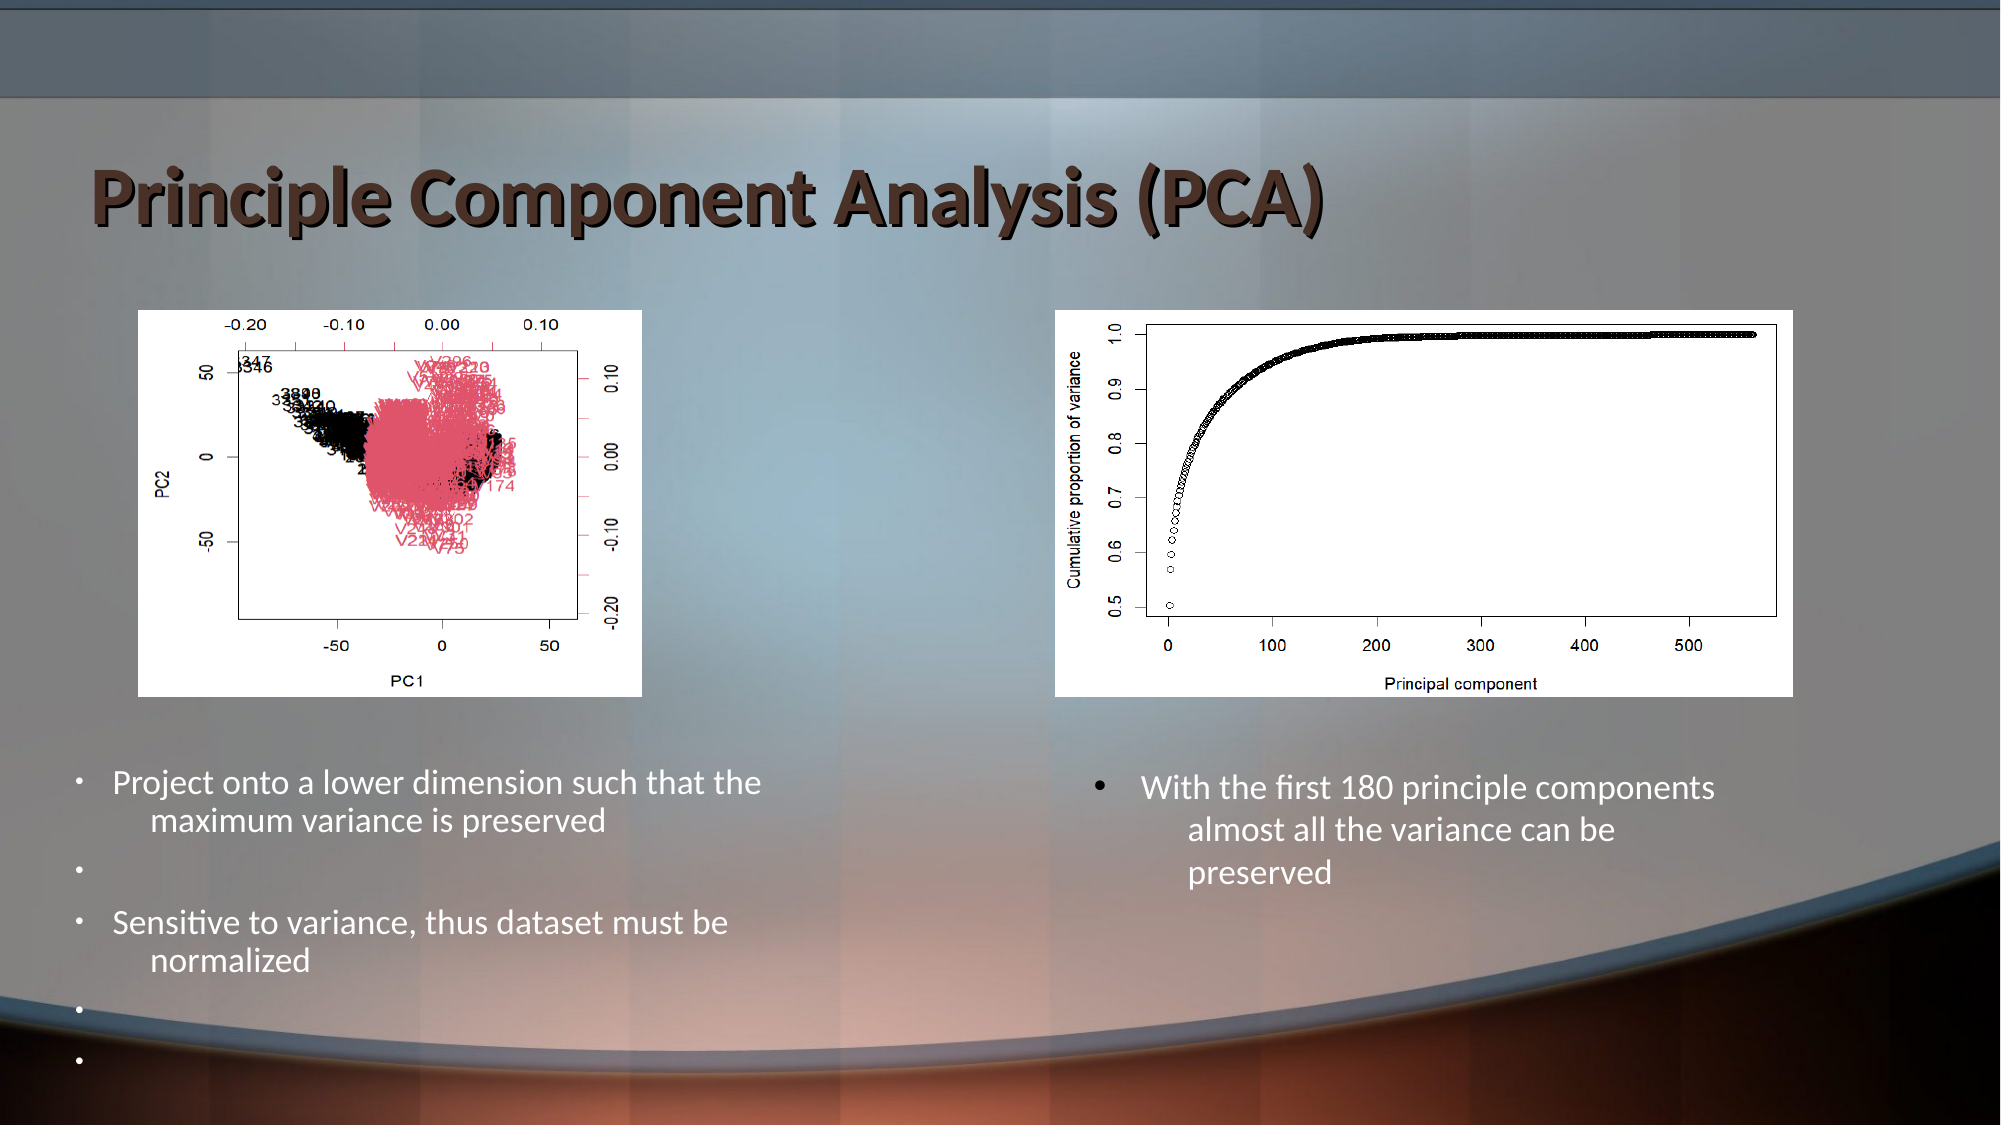

# Principle Component Analysis (PCA)
Project onto a lower dimension such that the maximum variance is preserved
Sensitive to variance, thus dataset must be normalized
With the first 180 principle components almost all the variance can be preserved